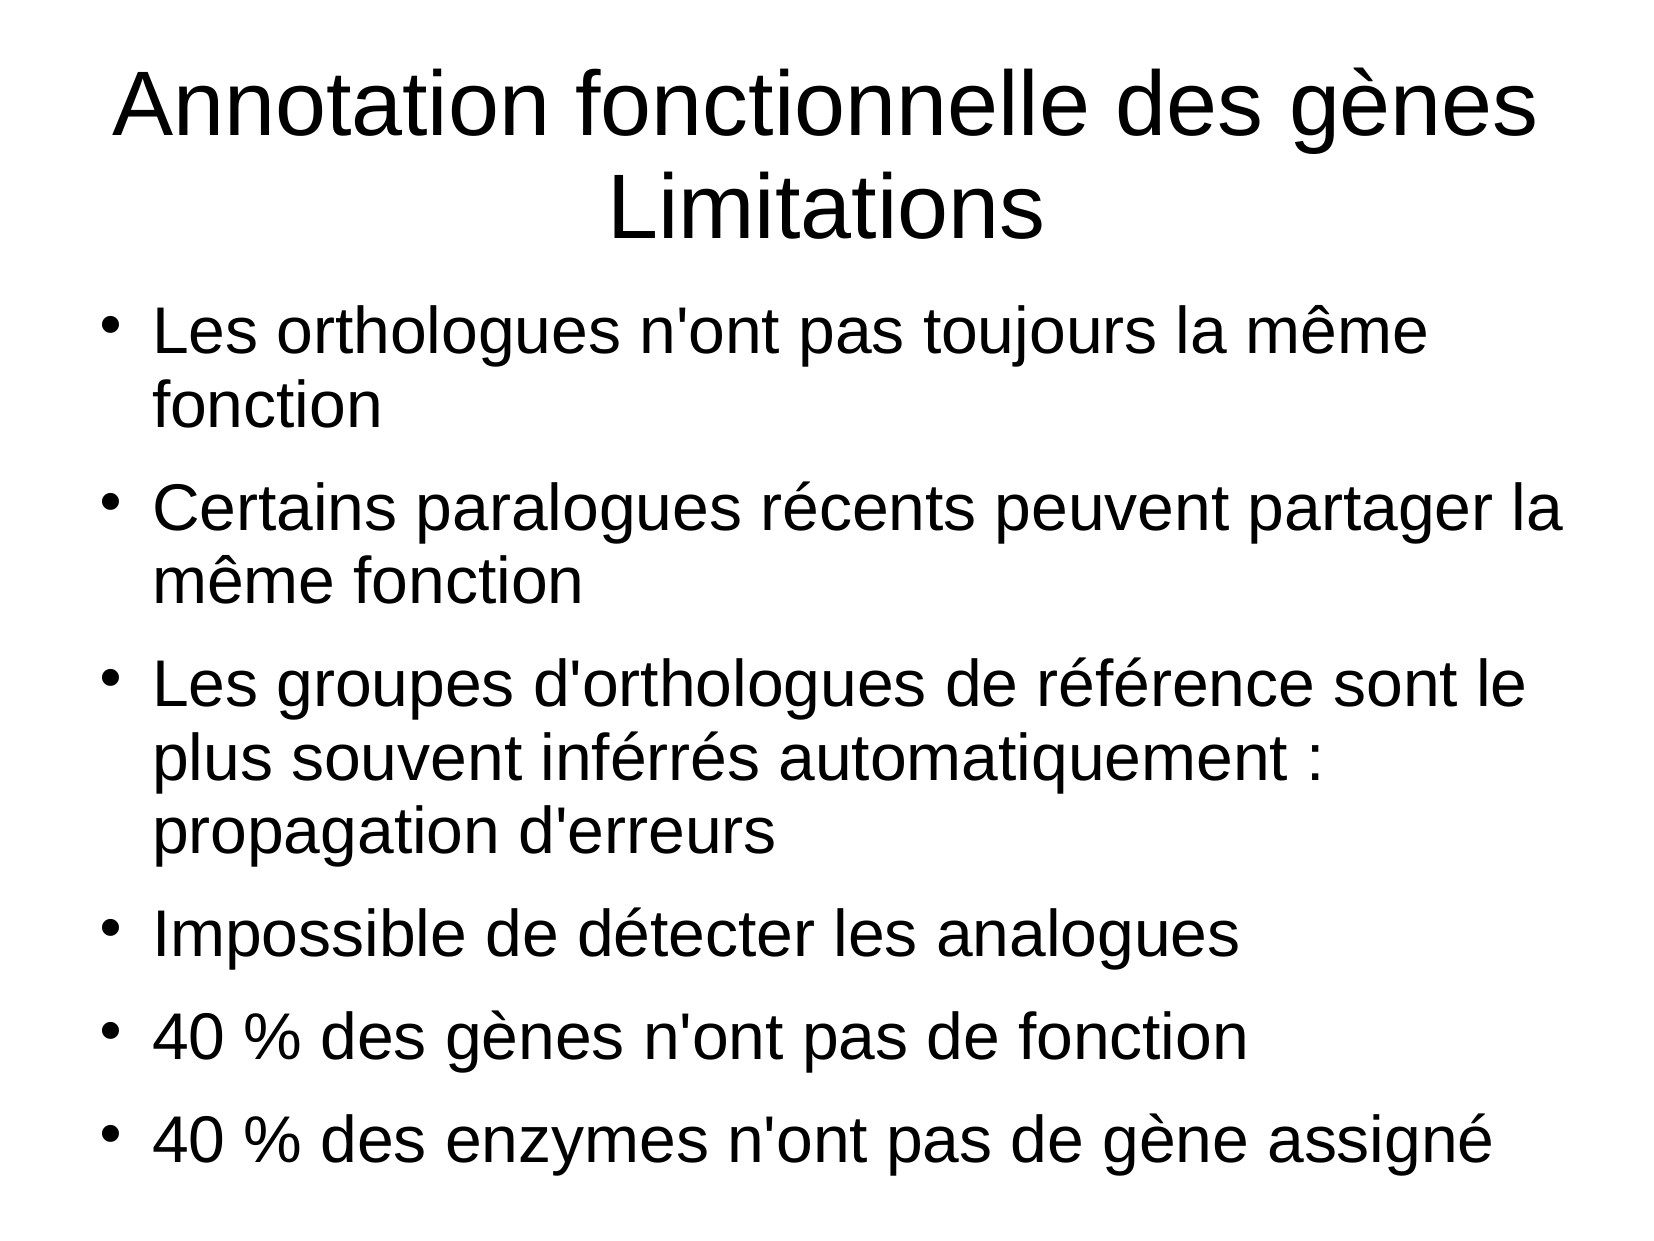

# Annotation fonctionnelle des gènes Limitations
Les orthologues n'ont pas toujours la même fonction
Certains paralogues récents peuvent partager la même fonction
Les groupes d'orthologues de référence sont le plus souvent inférrés automatiquement : propagation d'erreurs
Impossible de détecter les analogues
40 % des gènes n'ont pas de fonction
40 % des enzymes n'ont pas de gène assigné